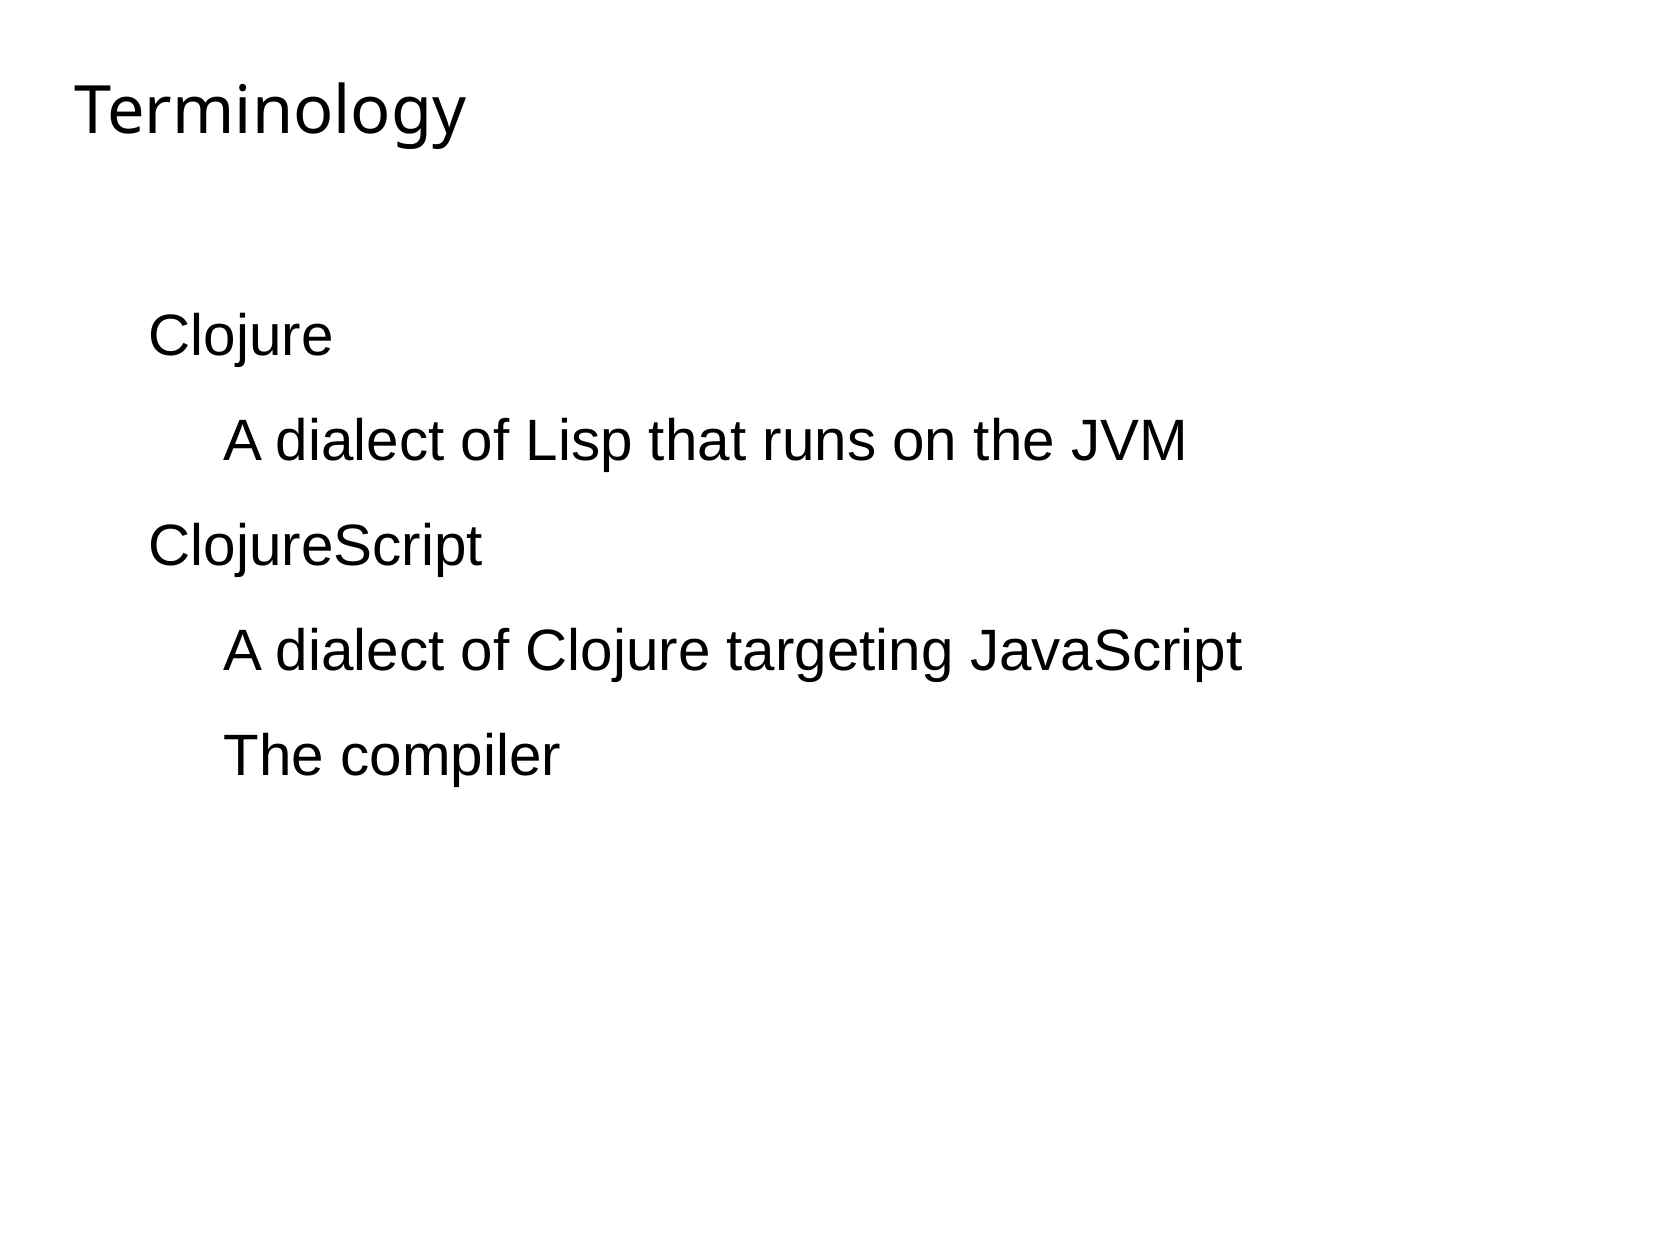

Terminology
Clojure
A dialect of Lisp that runs on the JVM
ClojureScript
A dialect of Clojure targeting JavaScript
The compiler